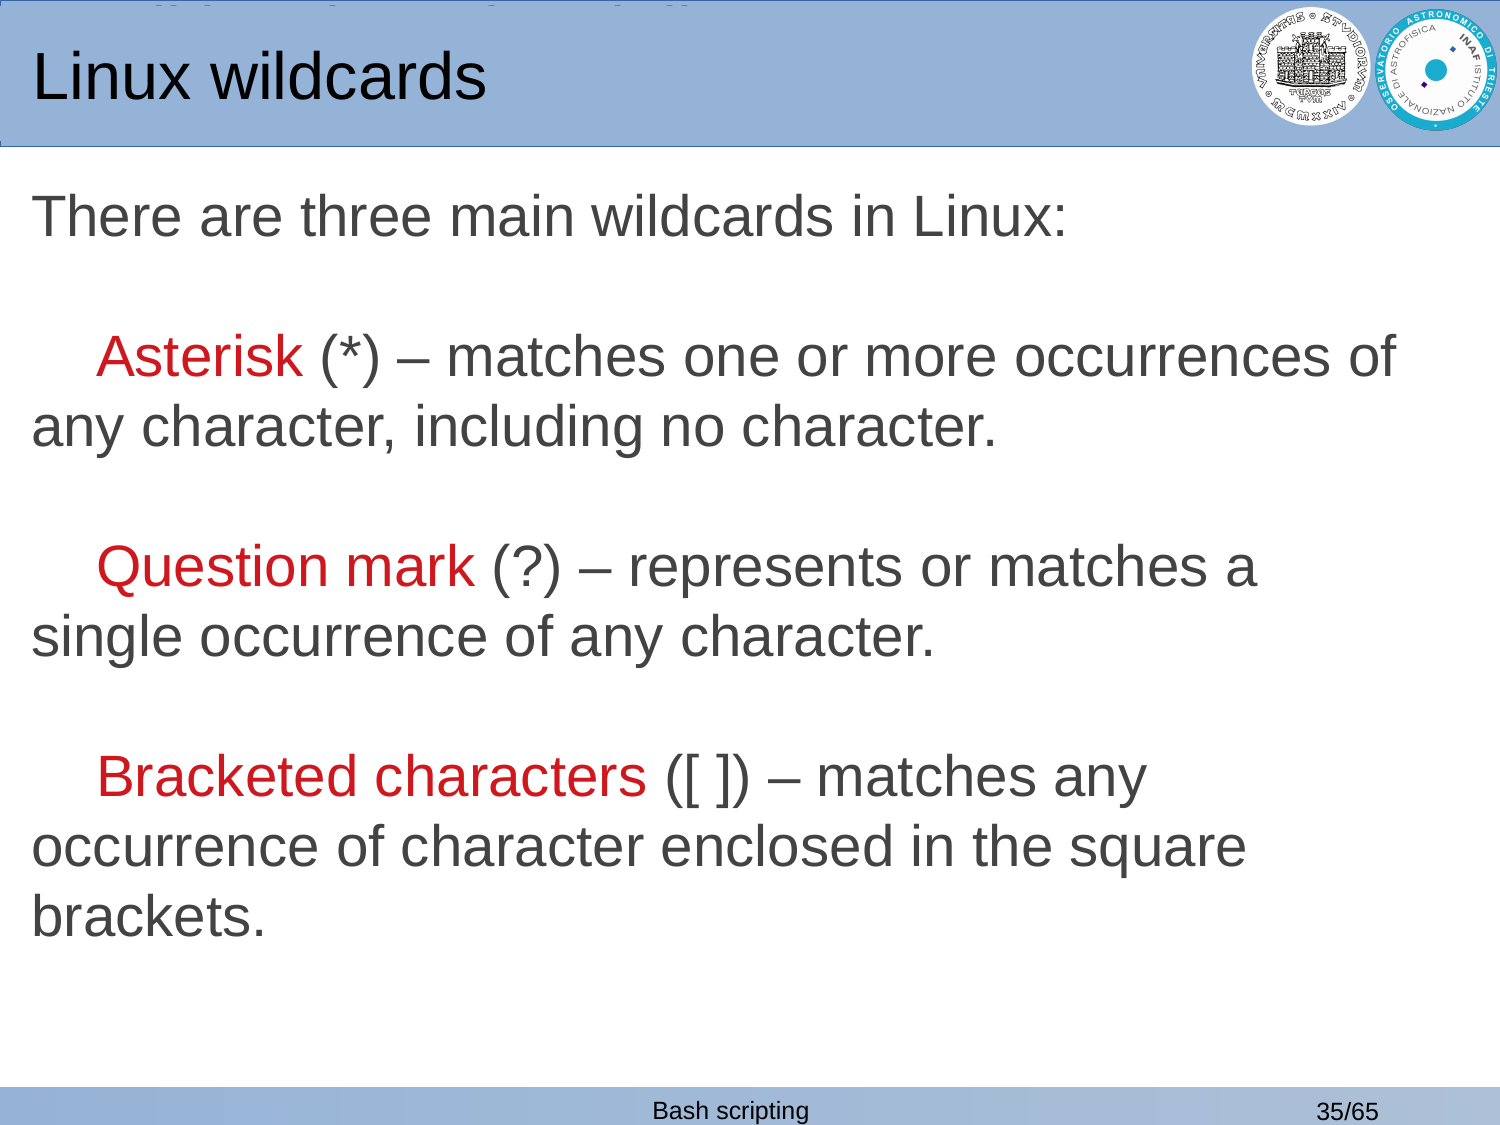

Traditional service delivery
Linux wildcards
# There are three main wildcards in Linux:
 Asterisk (*) – matches one or more occurrences of any character, including no character.
 Question mark (?) – represents or matches a single occurrence of any character.
 Bracketed characters ([ ]) – matches any occurrence of character enclosed in the square brackets.